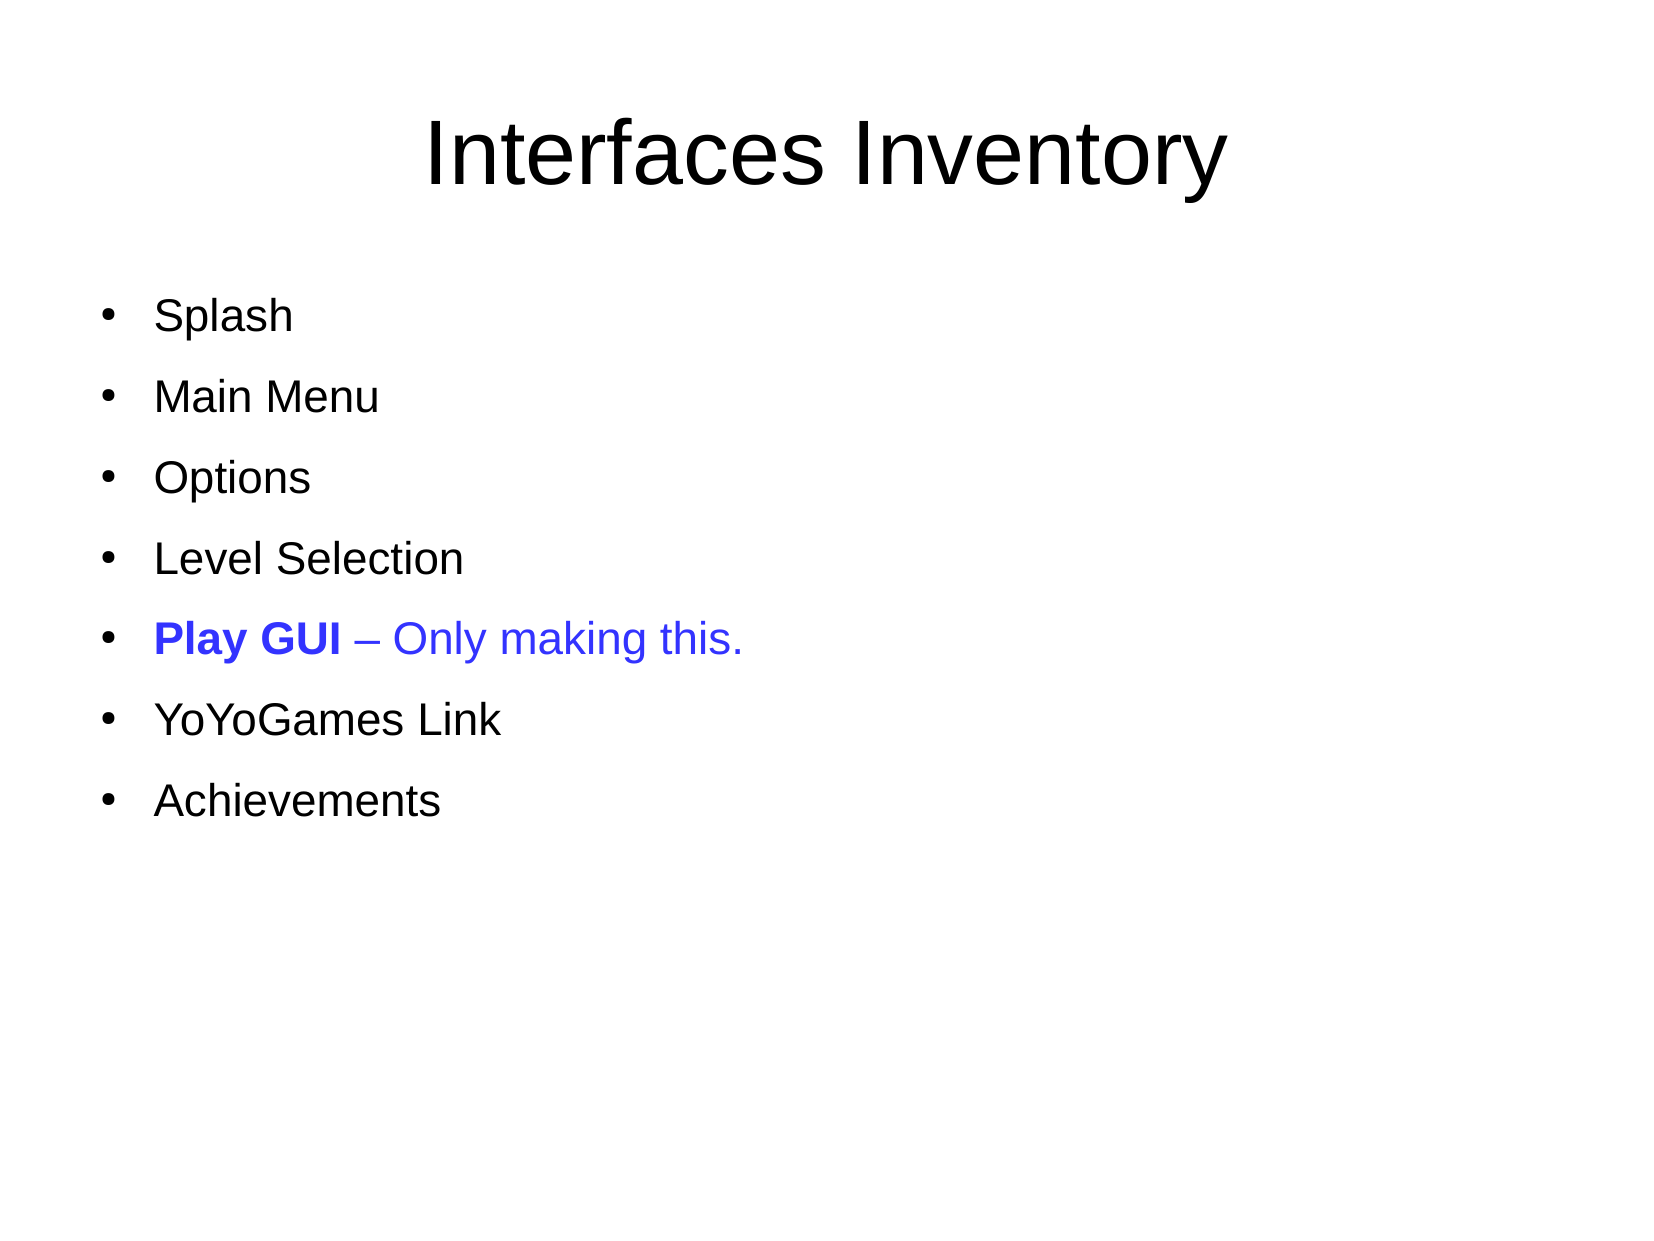

# Interfaces Inventory
Splash
Main Menu
Options
Level Selection
Play GUI – Only making this.
YoYoGames Link
Achievements